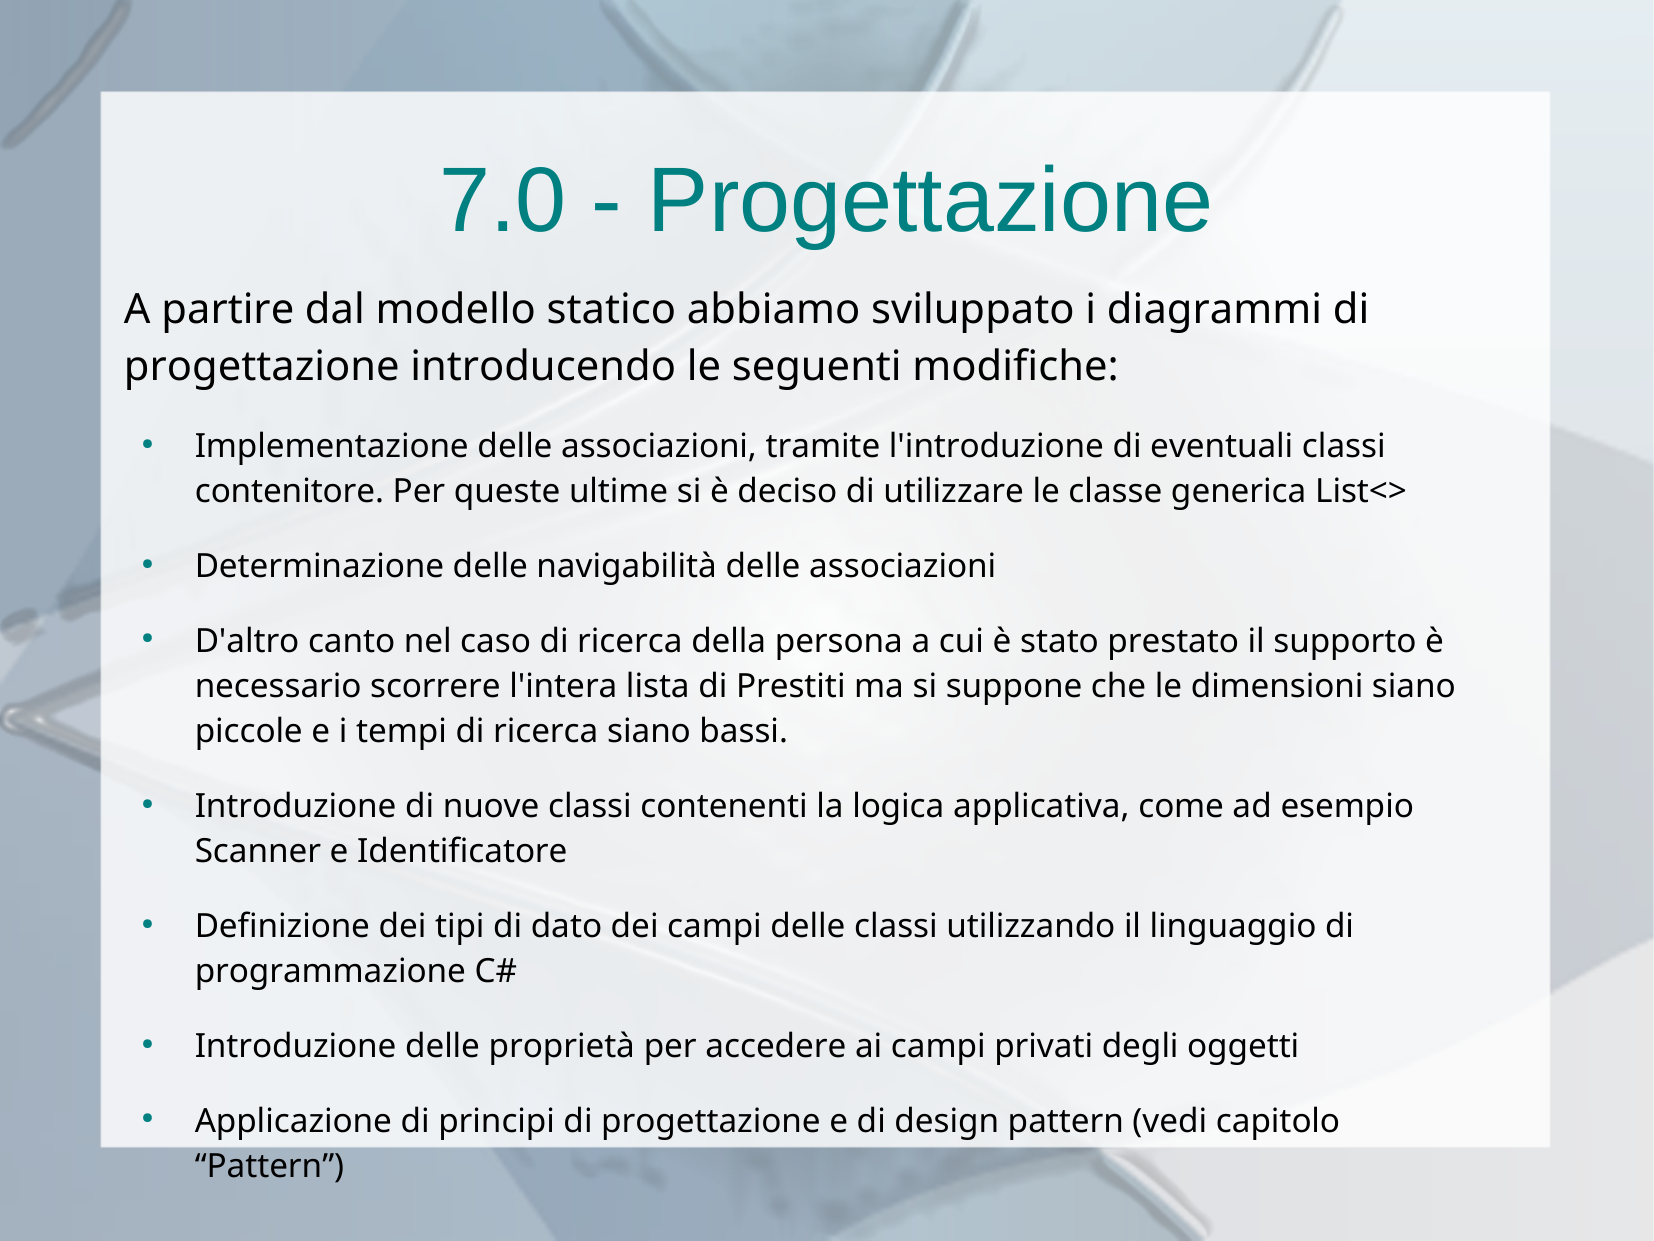

# 7.0 - Progettazione
A partire dal modello statico abbiamo sviluppato i diagrammi di progettazione introducendo le seguenti modifiche:
Implementazione delle associazioni, tramite l'introduzione di eventuali classi contenitore. Per queste ultime si è deciso di utilizzare le classe generica List<>
Determinazione delle navigabilità delle associazioni
D'altro canto nel caso di ricerca della persona a cui è stato prestato il supporto è necessario scorrere l'intera lista di Prestiti ma si suppone che le dimensioni siano piccole e i tempi di ricerca siano bassi.
Introduzione di nuove classi contenenti la logica applicativa, come ad esempio Scanner e Identificatore
Definizione dei tipi di dato dei campi delle classi utilizzando il linguaggio di programmazione C#
Introduzione delle proprietà per accedere ai campi privati degli oggetti
Applicazione di principi di progettazione e di design pattern (vedi capitolo “Pattern”)